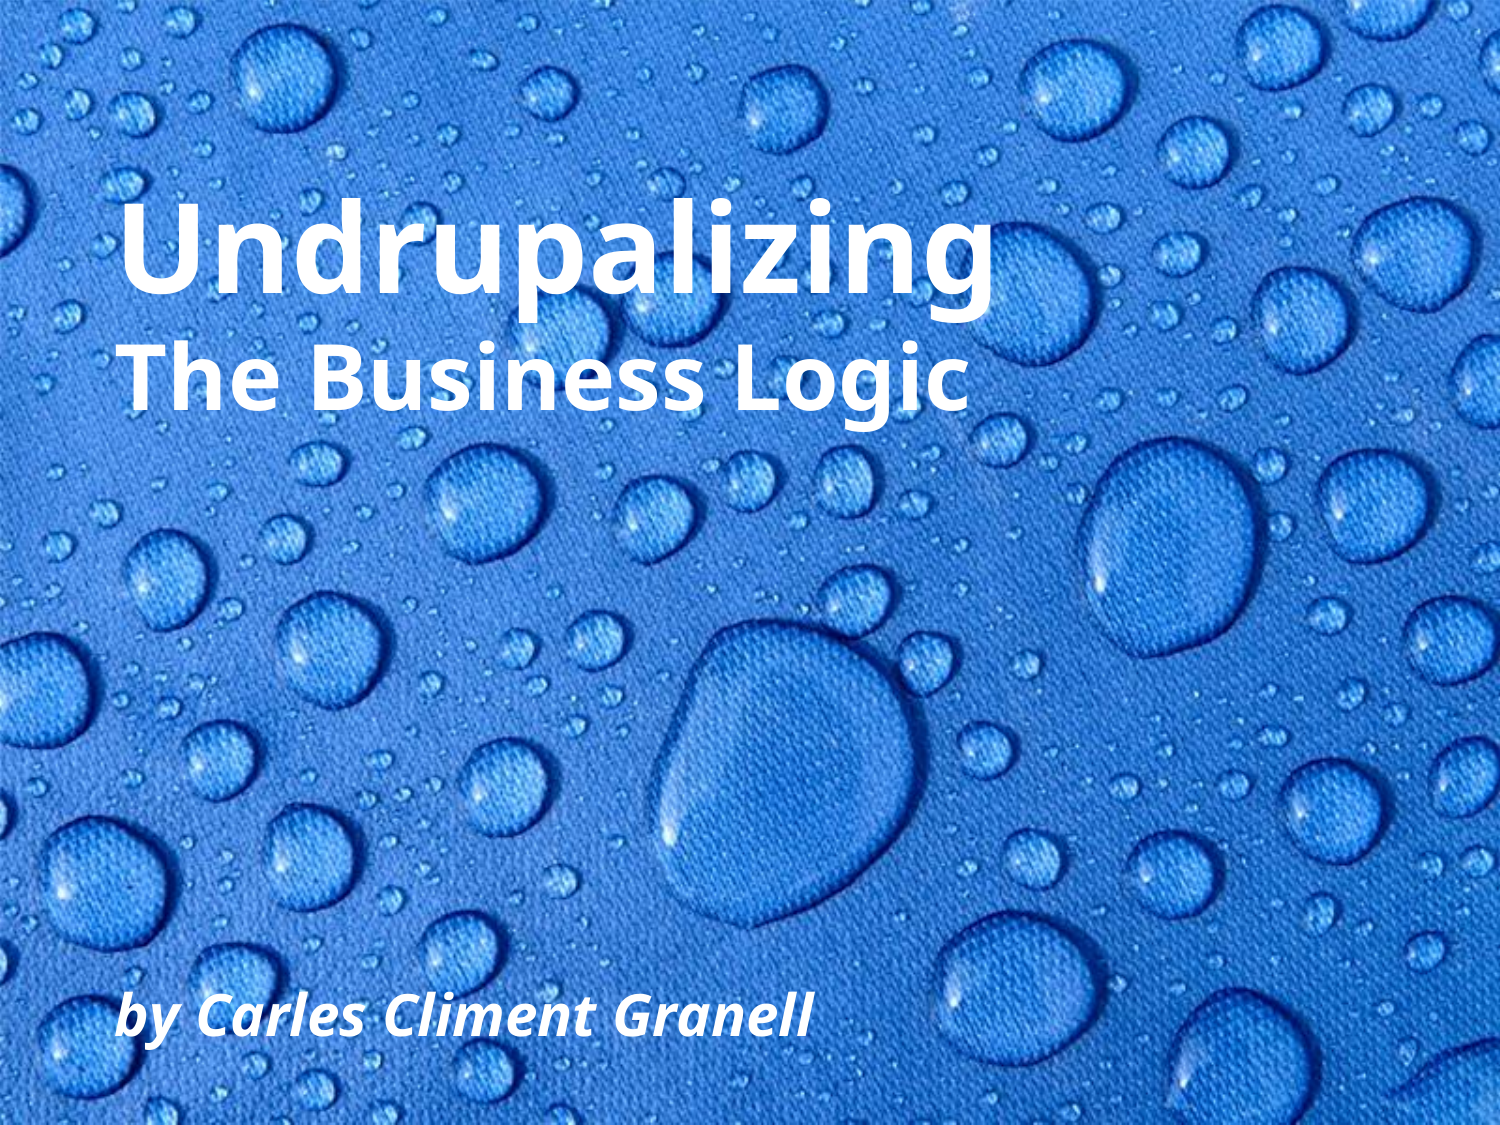

Undrupalizing
The Business Logic
by Carles Climent Granell